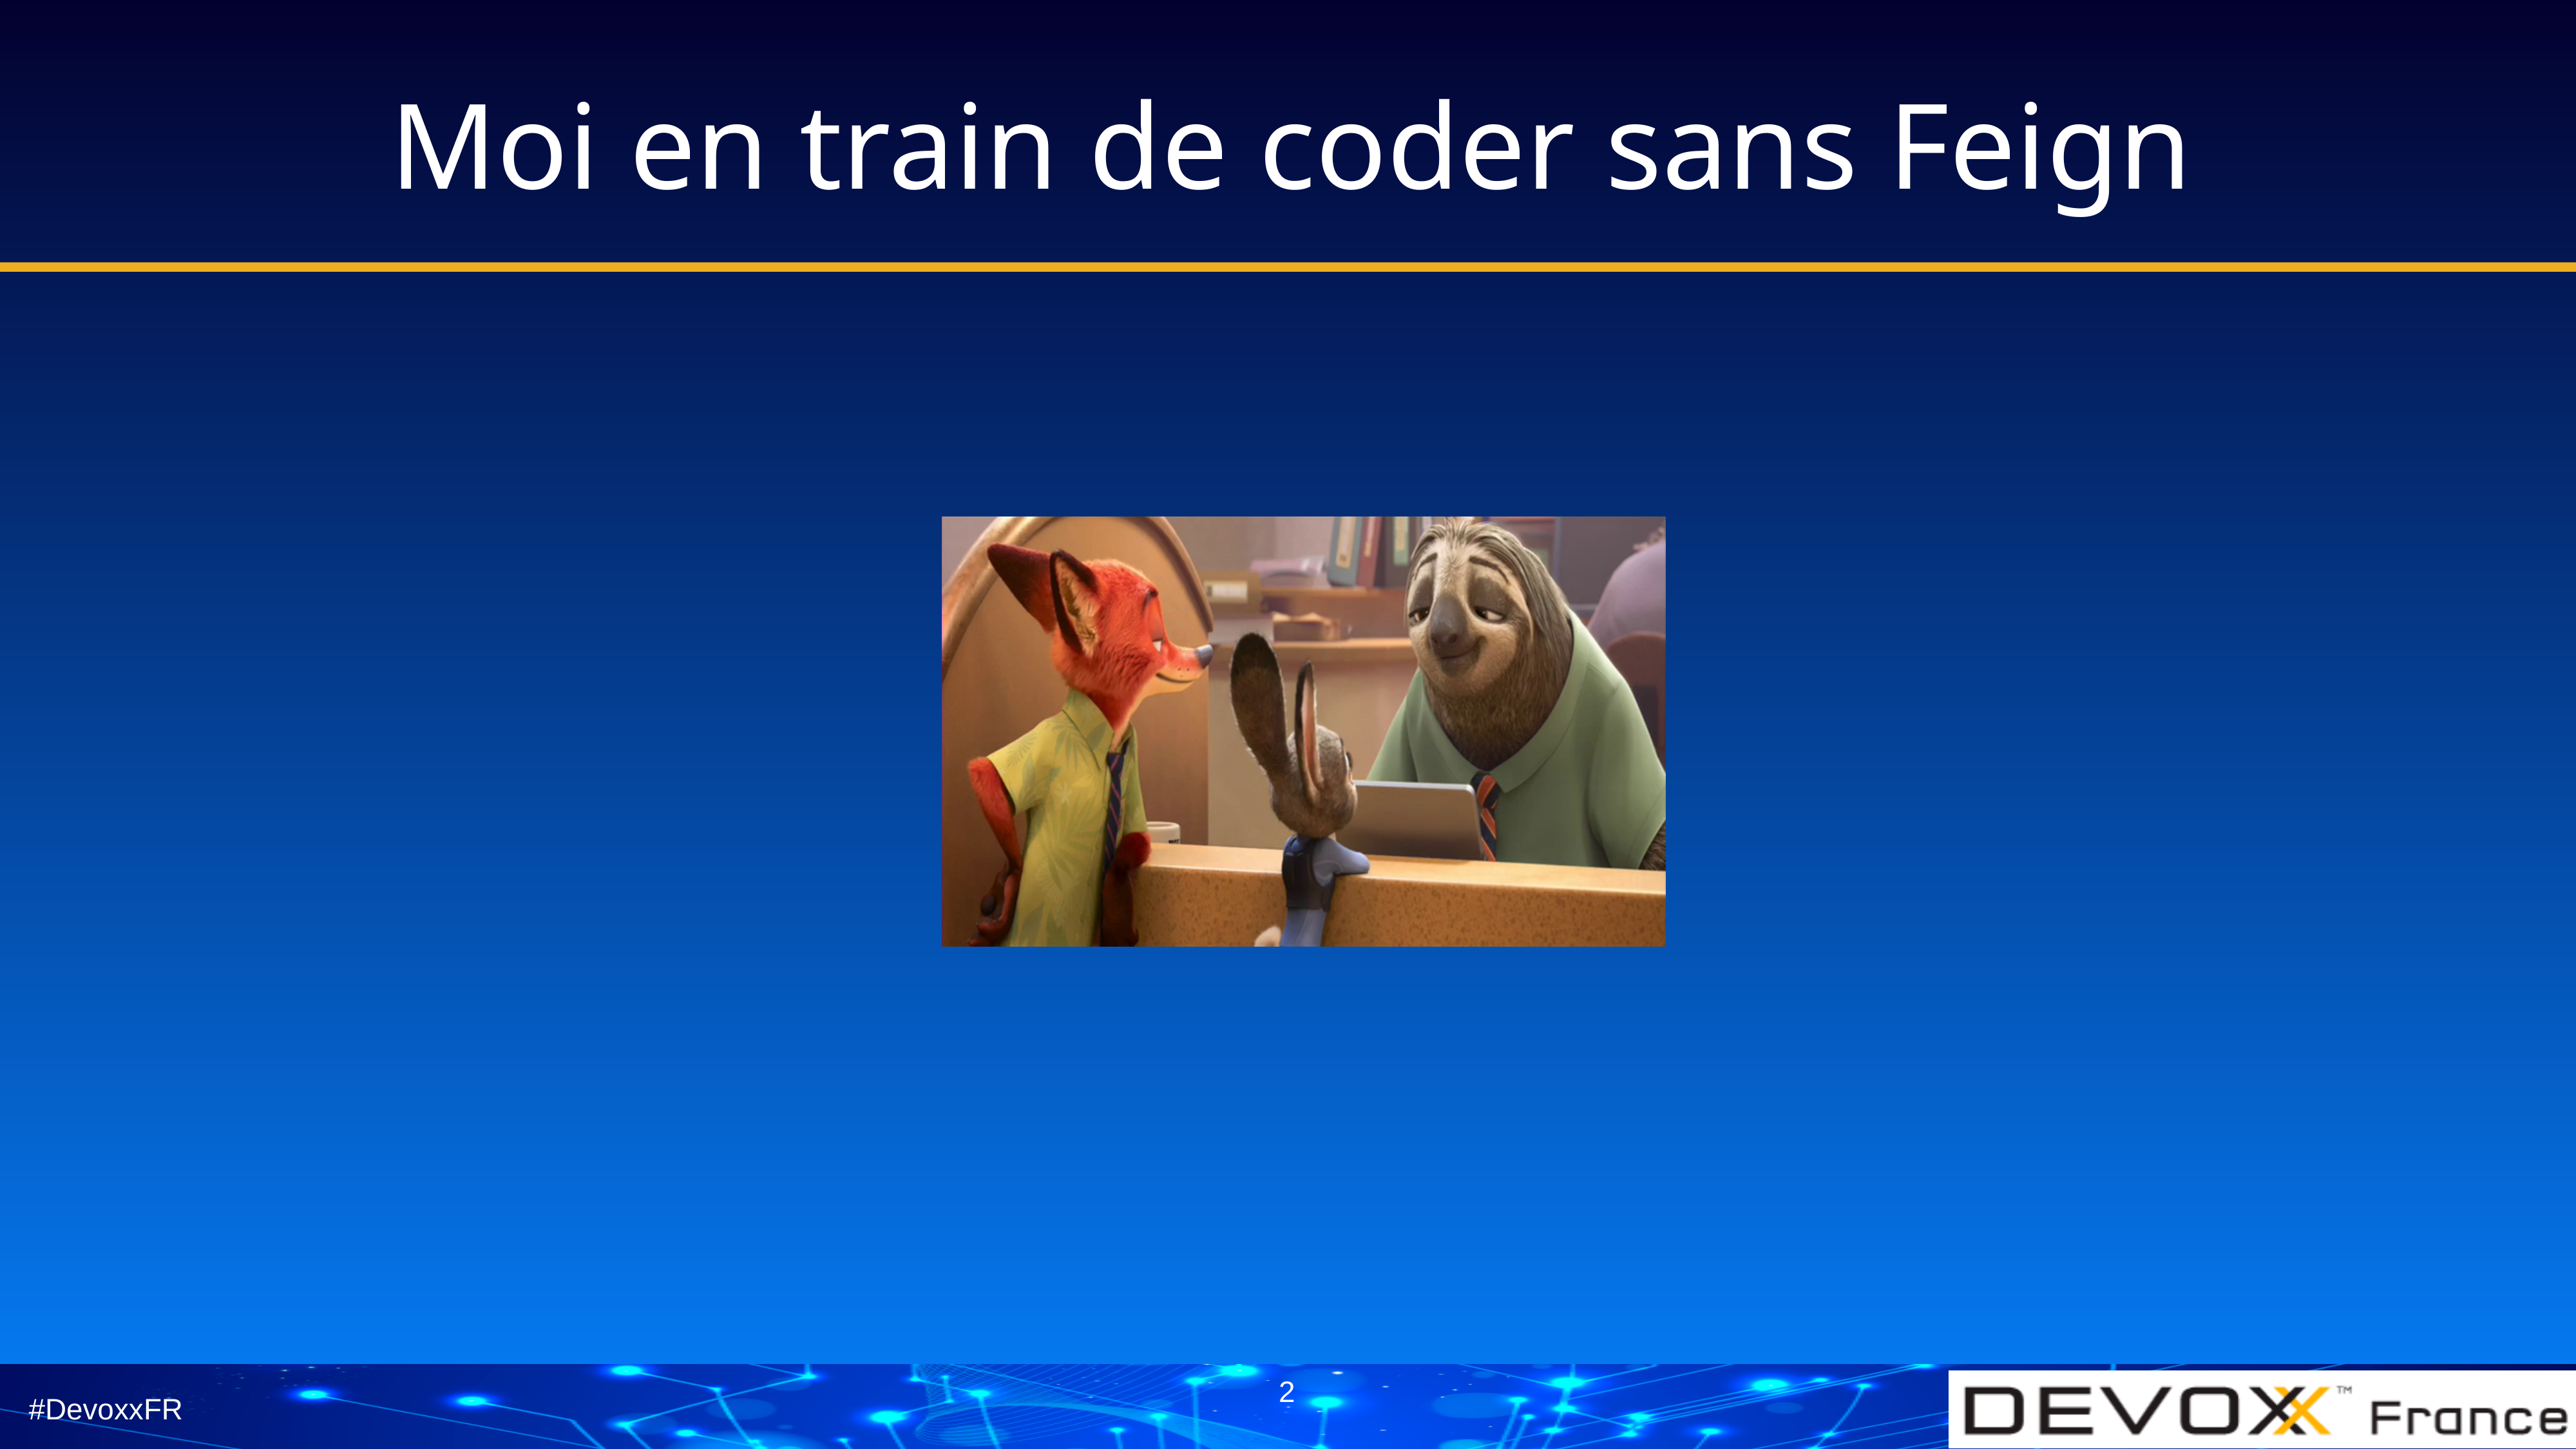

# Moi en train de coder sans Feign
2